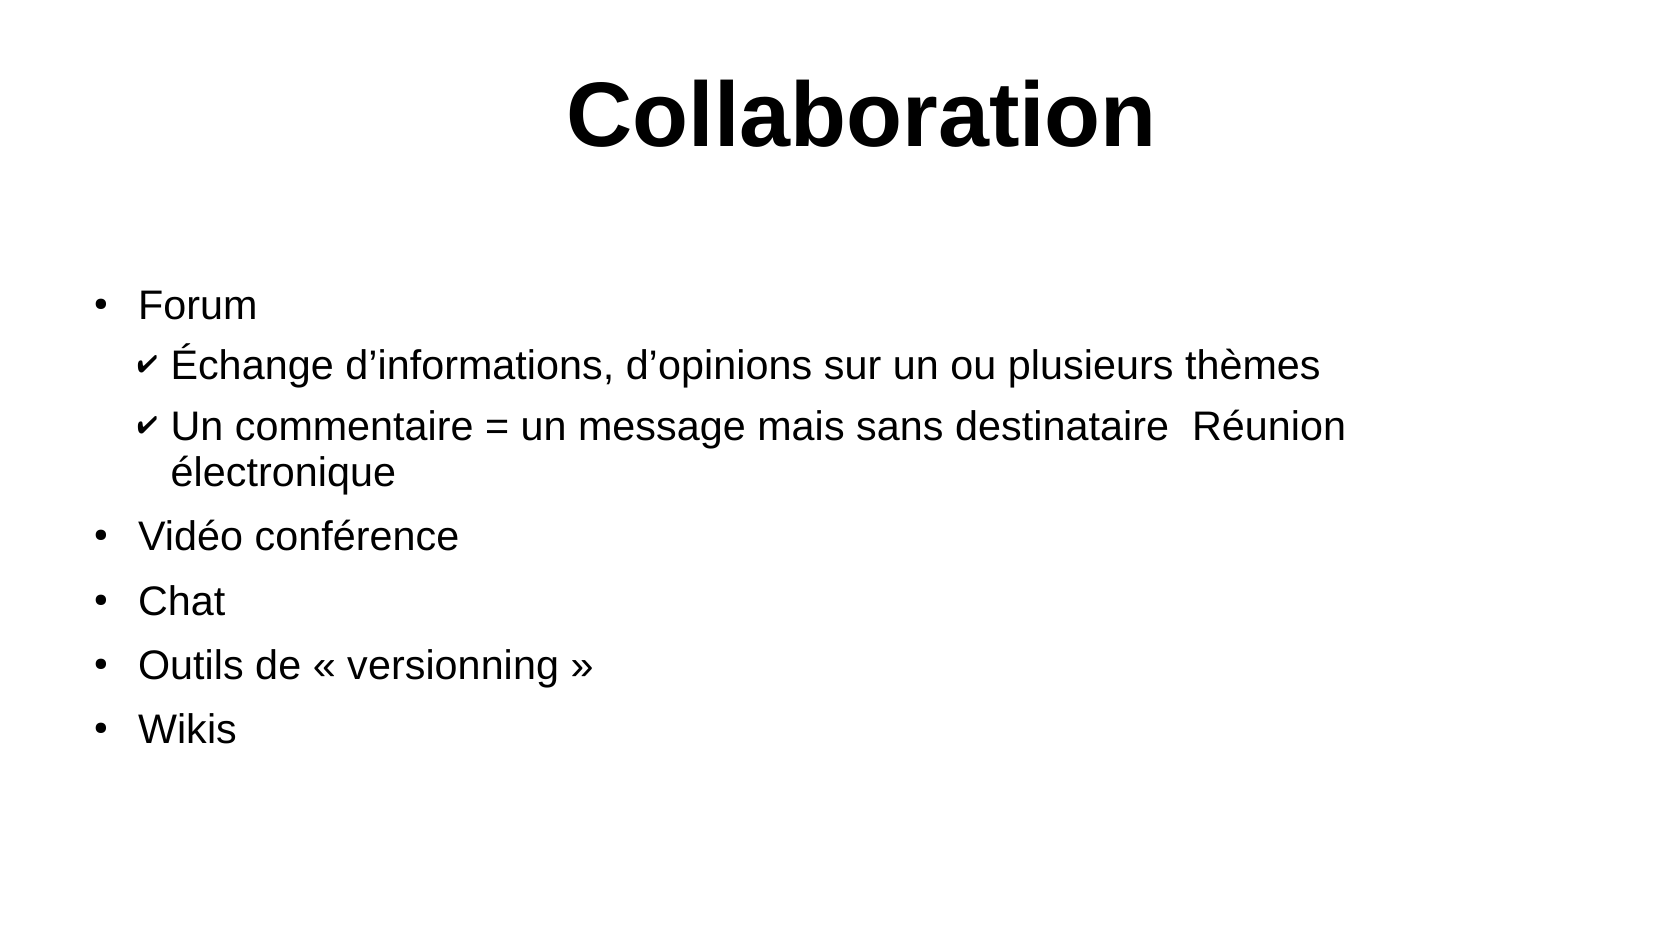

# Collaboration
 Forum
Échange d’informations, d’opinions sur un ou plusieurs thèmes
Un commentaire = un message mais sans destinataire Réunion électronique
 Vidéo conférence
 Chat
 Outils de « versionning »
 Wikis